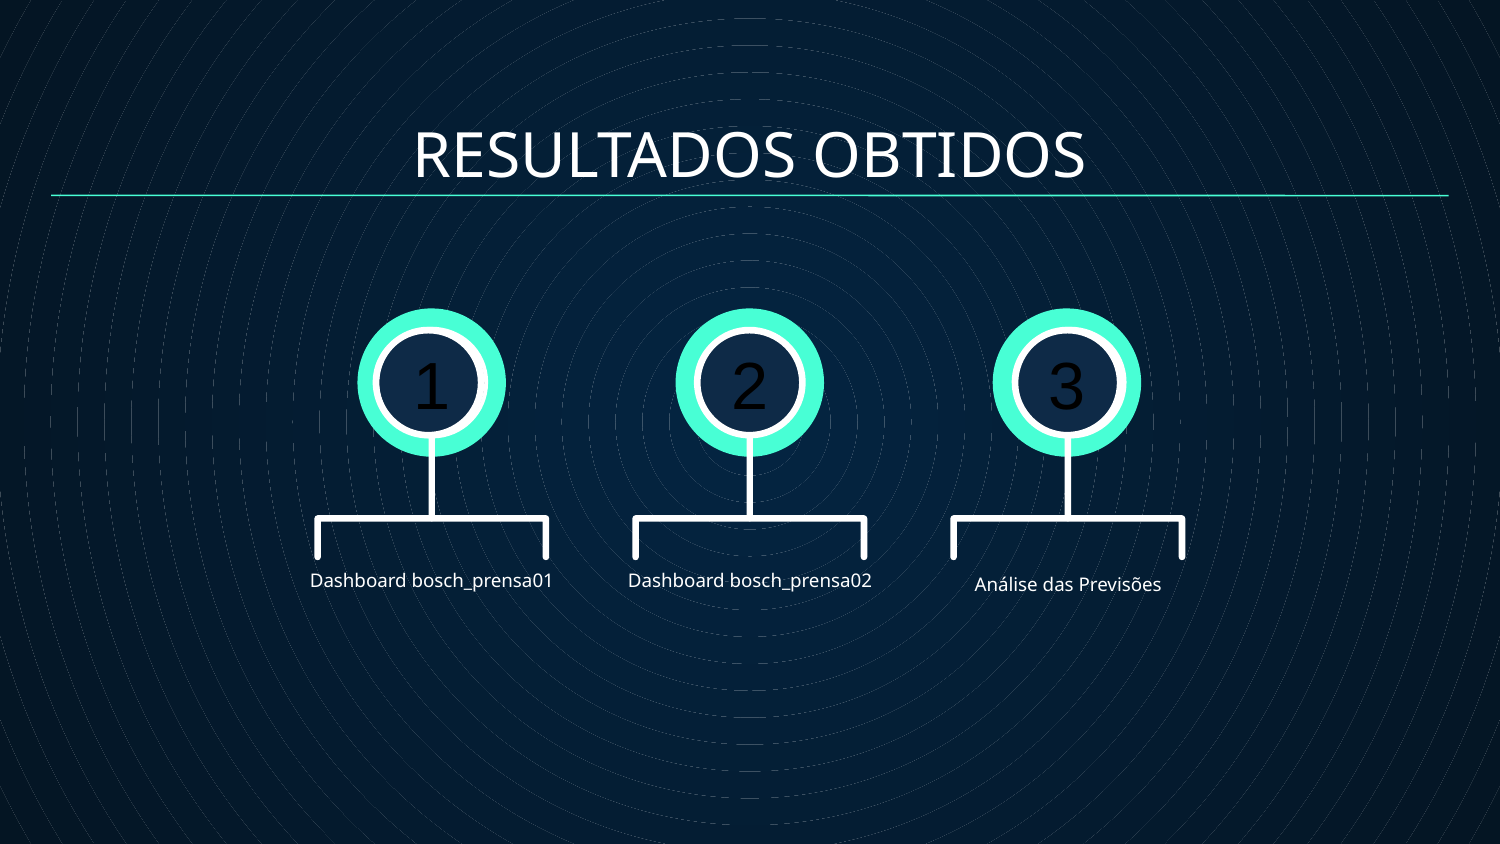

RESULTADOS OBTIDOS
1
2
3
Dashboard bosch_prensa01
Dashboard bosch_prensa02
Análise das Previsões